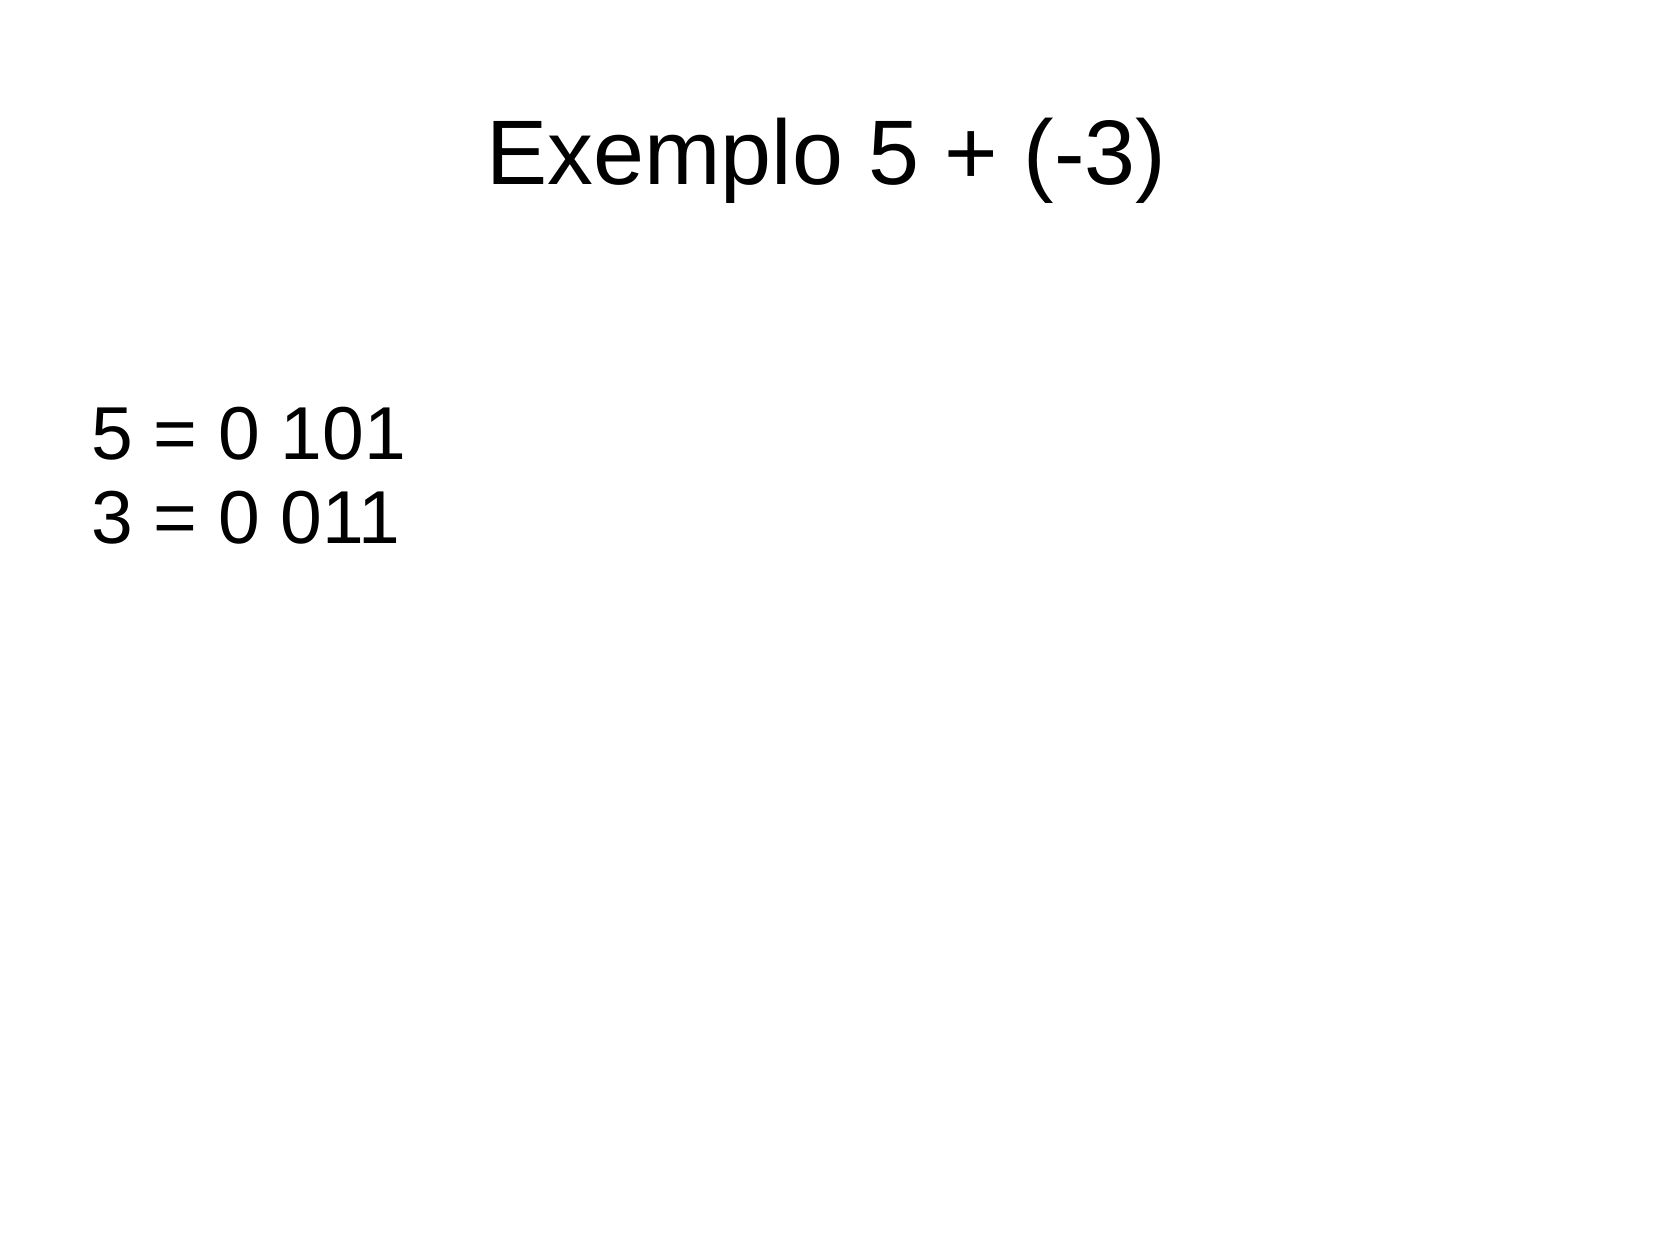

# Exemplo 5 + (-3)
5 = 0 101
3 = 0 011